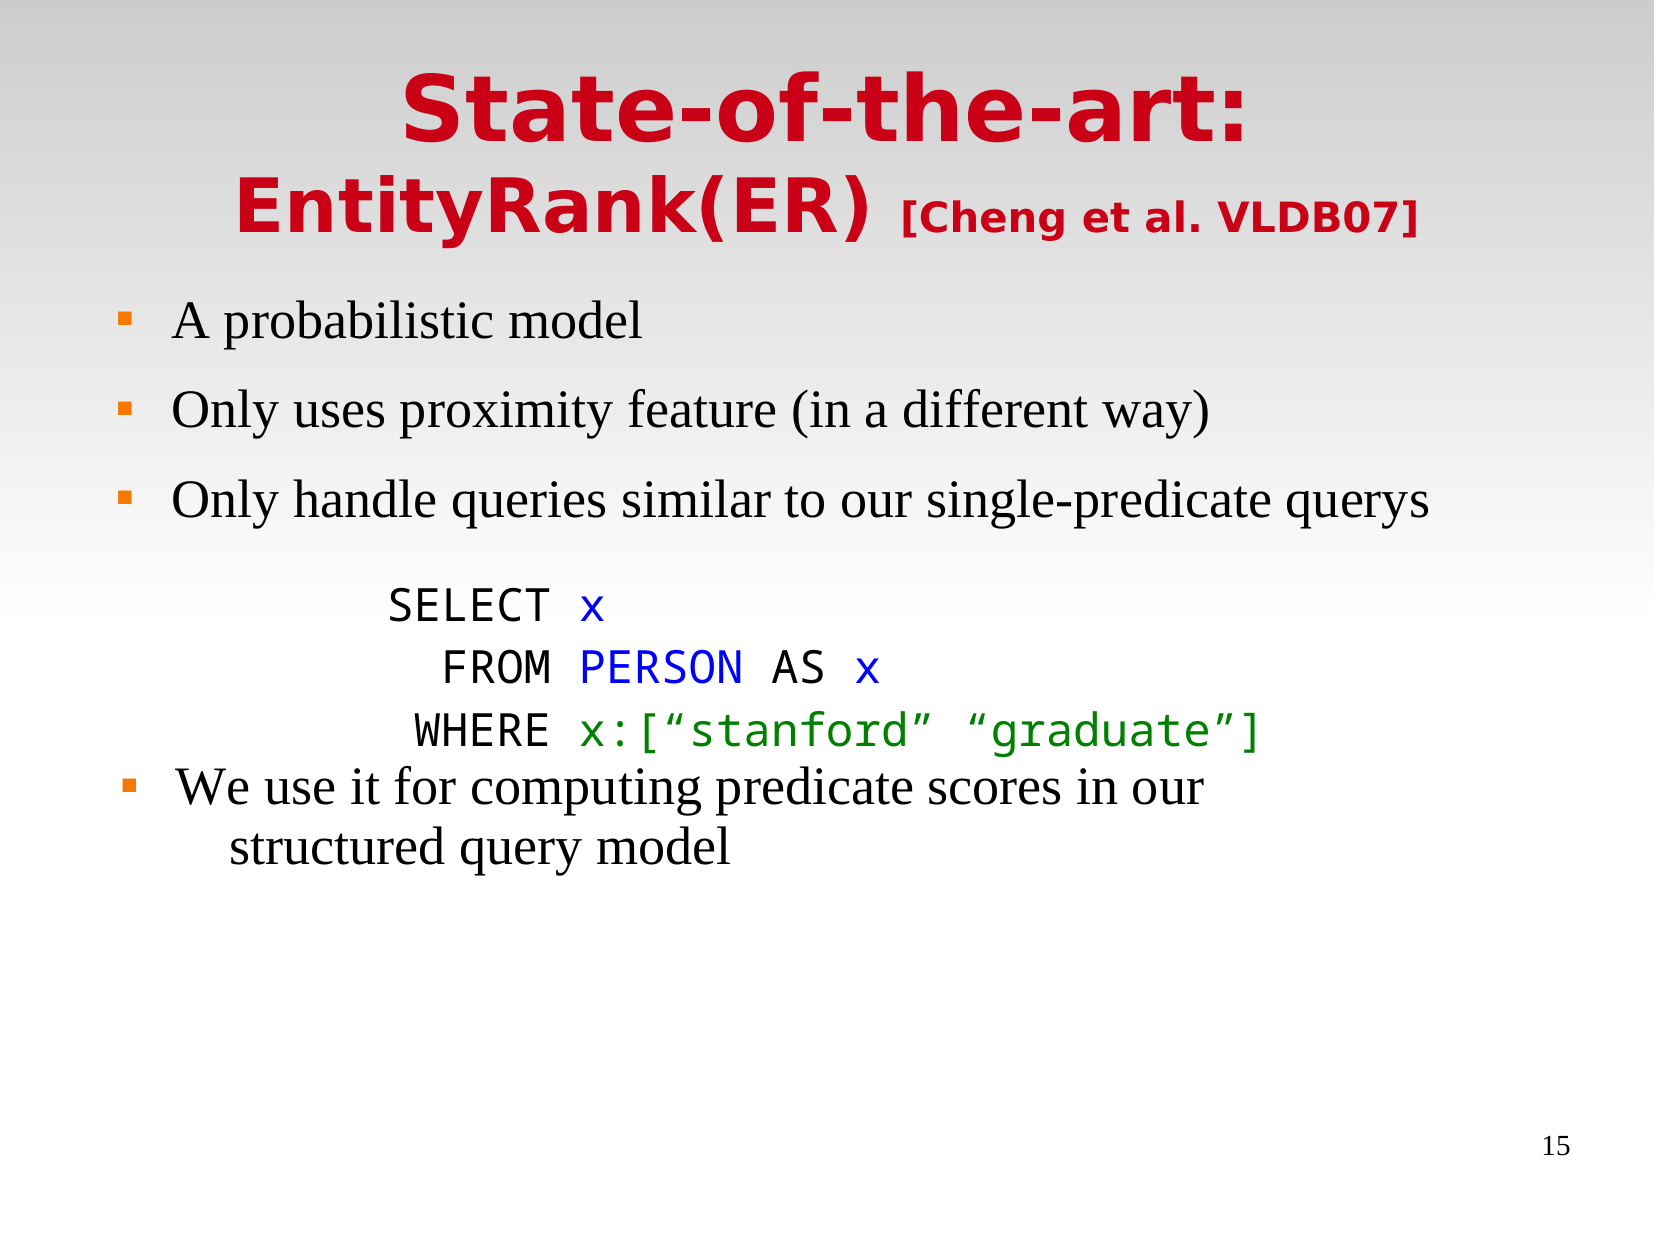

# State-of-the-art: EntityRank(ER) [Cheng et al. VLDB07]
A probabilistic model
Only uses proximity feature (in a different way)
Only handle queries similar to our single-predicate querys
SELECT x
 FROM PERSON AS x
 WHERE x:[“stanford” “graduate”]
We use it for computing predicate scores in our structured query model
15